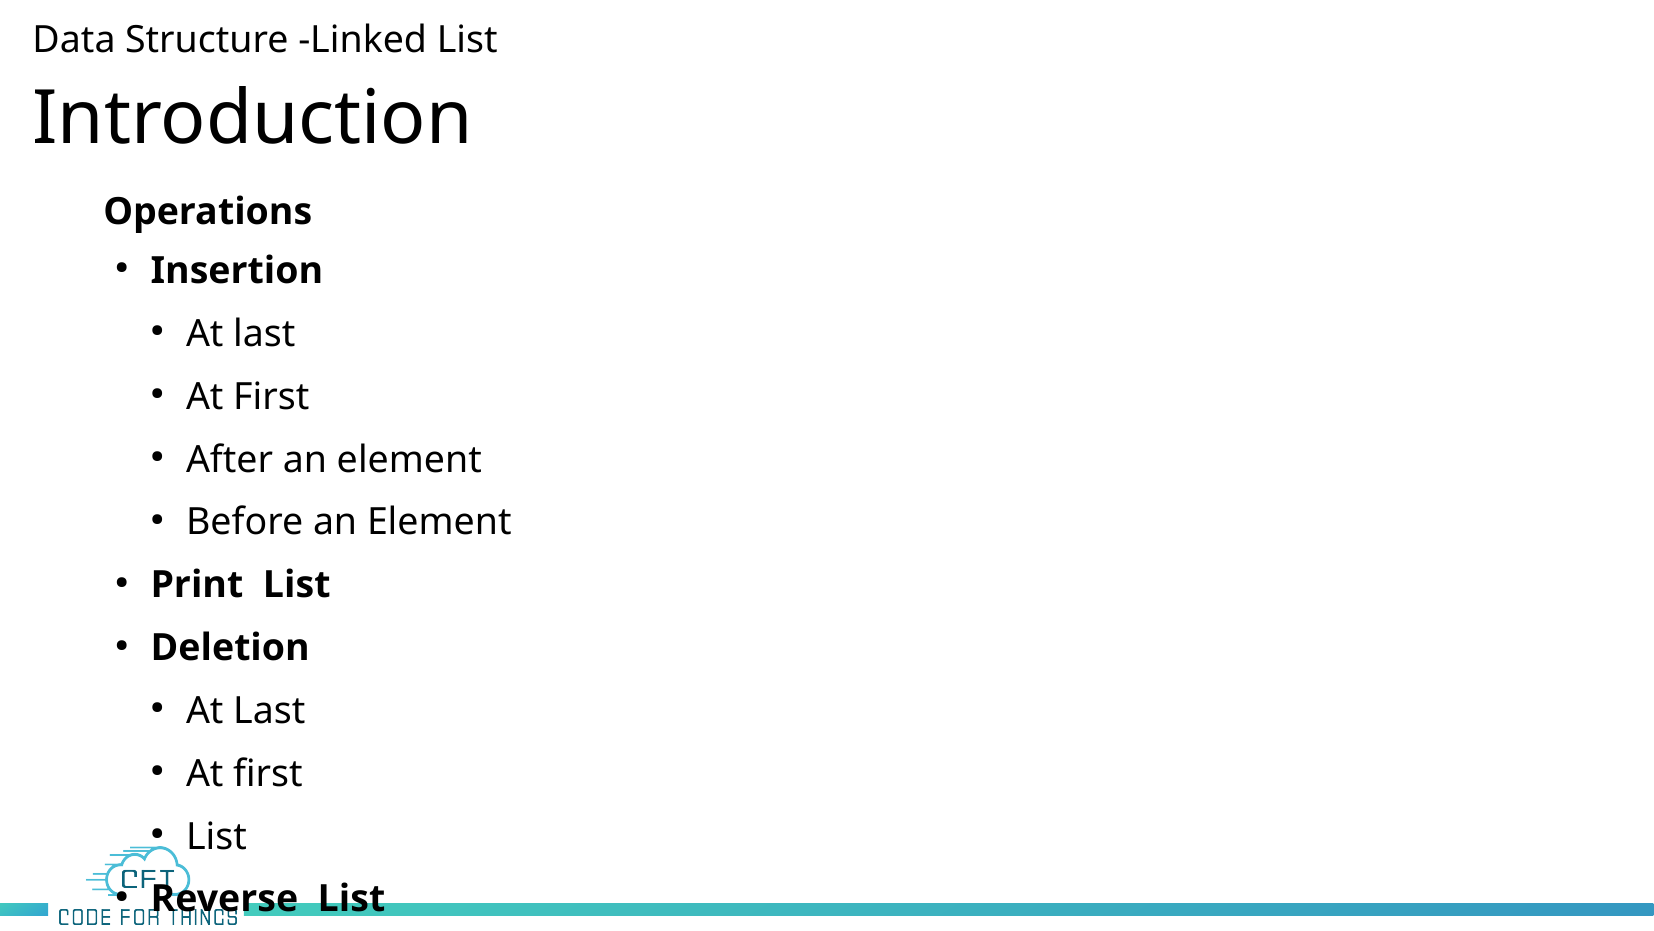

# Data Structure -Linked List Introduction
Operations
Insertion
At last
At First
After an element
Before an Element
Print List
Deletion
At Last
At first
List
Reverse List